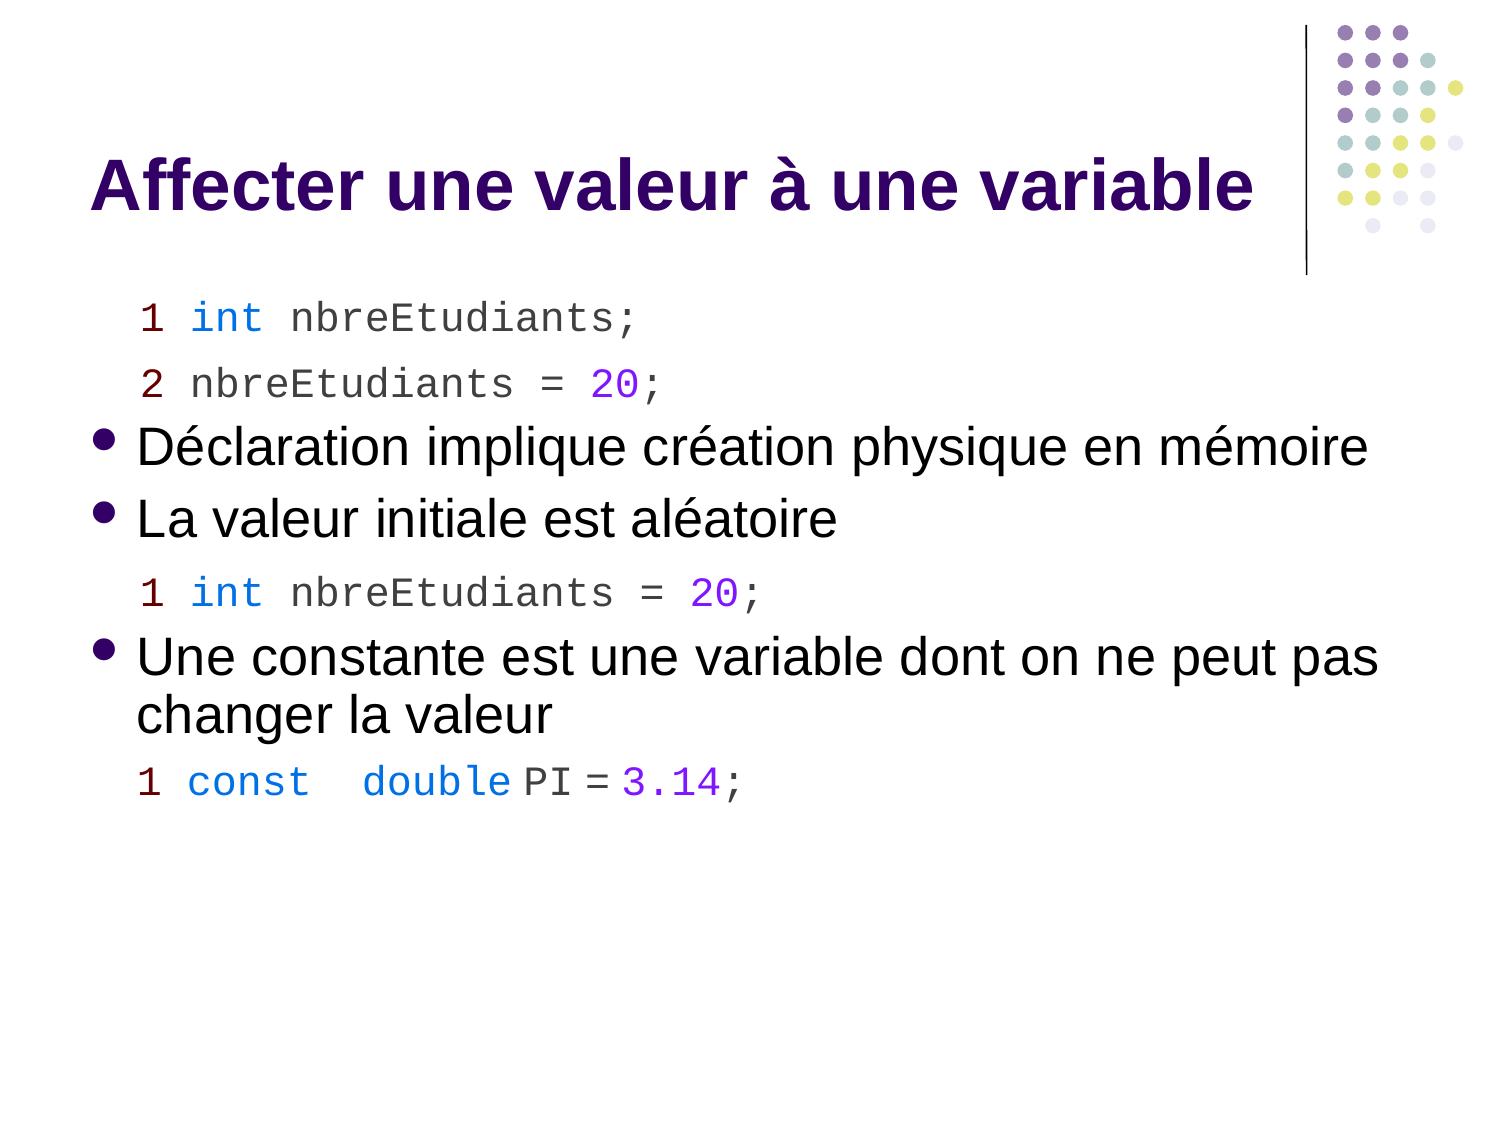

# Affecter une valeur à une variable
 1 int nbreEtudiants;
 2 nbreEtudiants = 20;
Déclaration implique création physique en mémoire
La valeur initiale est aléatoire
 1 int nbreEtudiants = 20;
Une constante est une variable dont on ne peut pas changer la valeur
1 const double PI = 3.14;